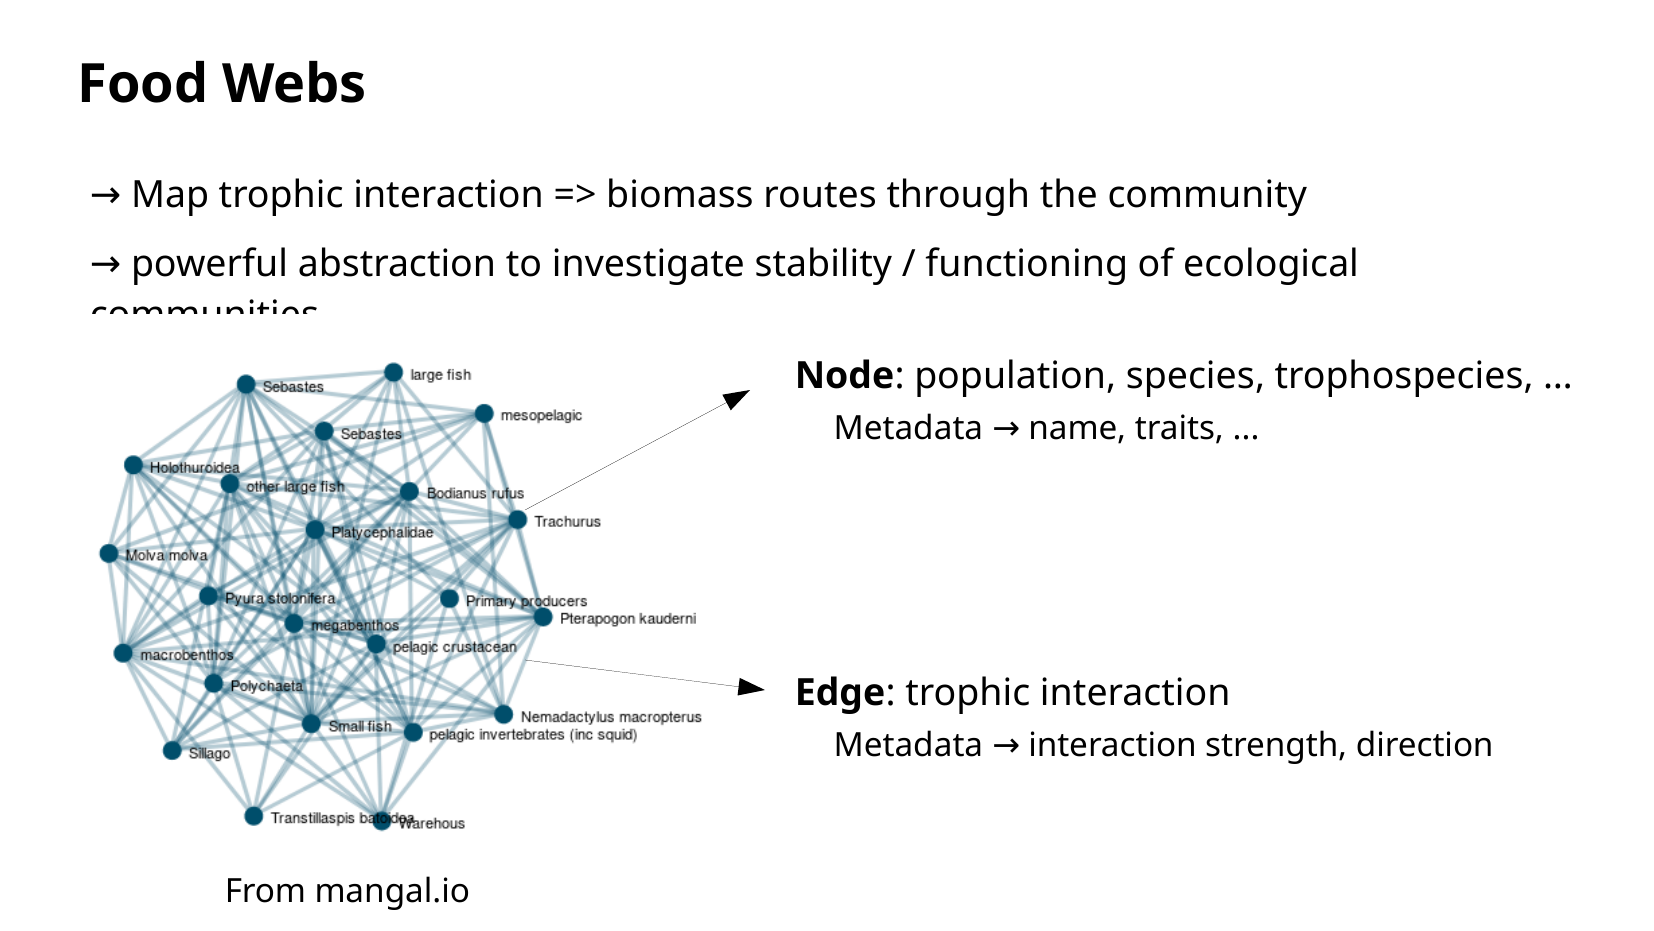

Food Webs
→ Map trophic interaction => biomass routes through the community
→ powerful abstraction to investigate stability / functioning of ecological communities
Node: population, species, trophospecies, …
 Metadata → name, traits, ...
Edge: trophic interaction
 Metadata → interaction strength, direction
From mangal.io